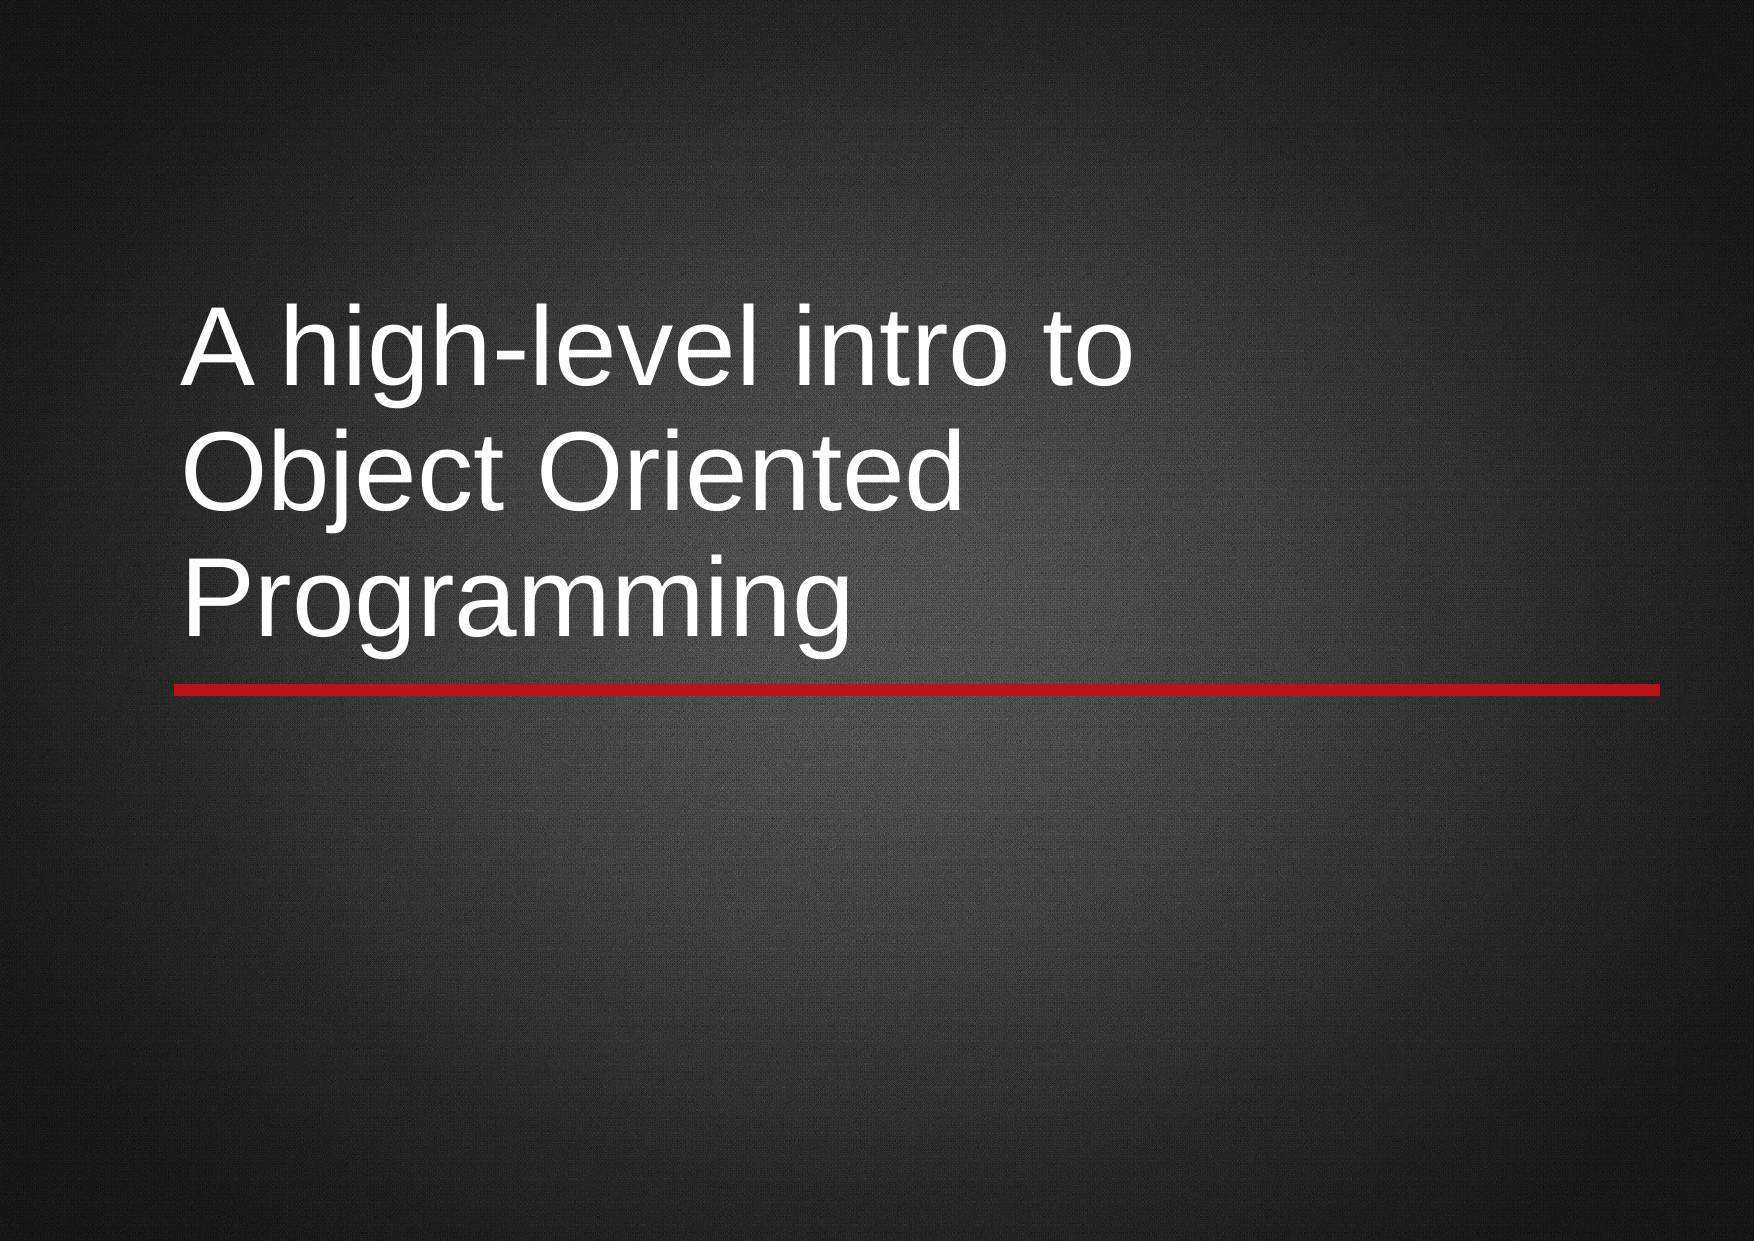

# A high-level intro to Object Oriented Programming